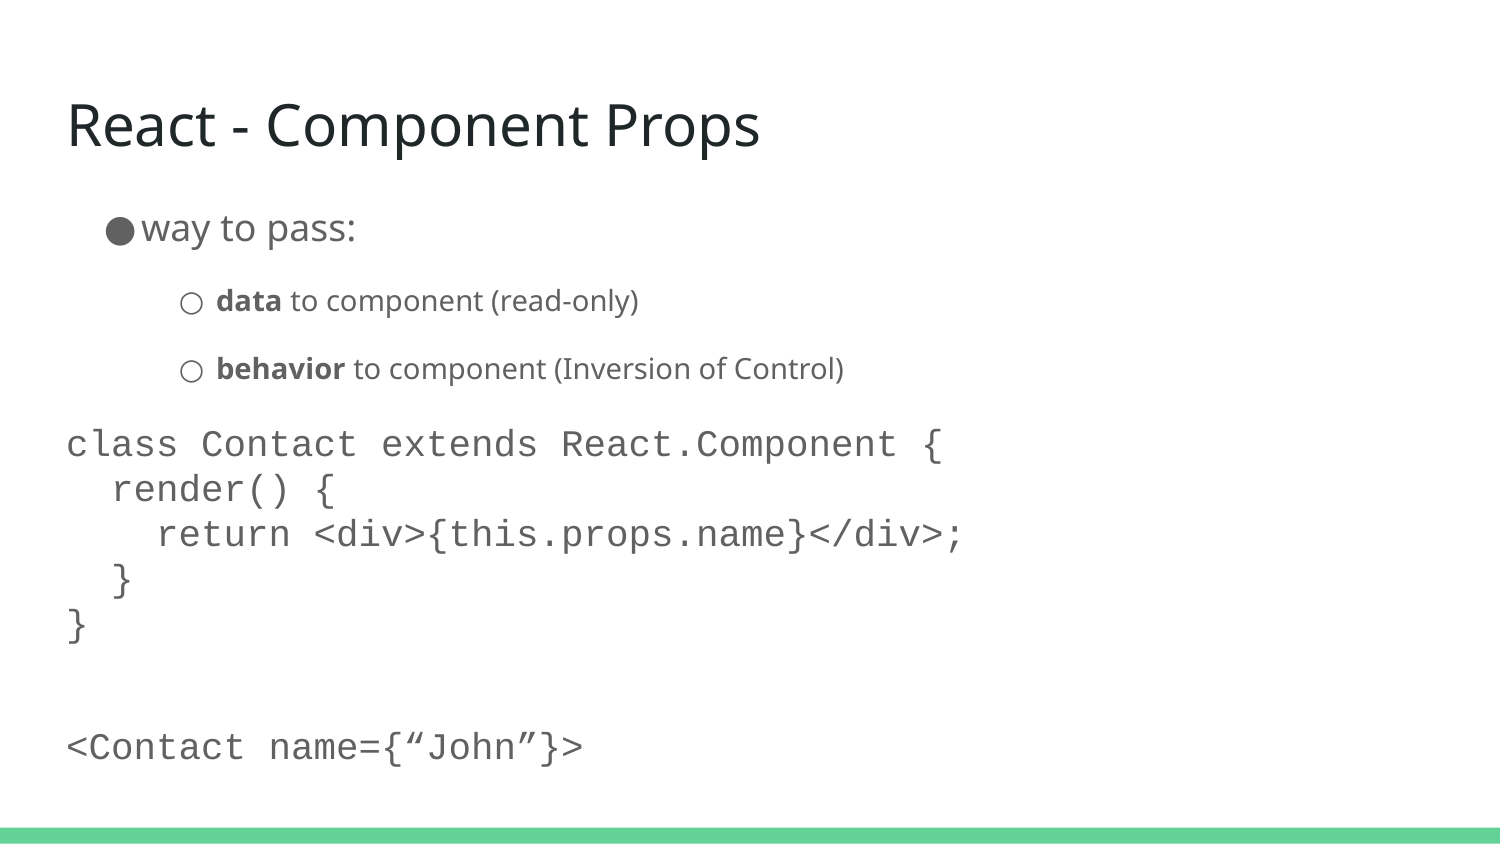

# React - Component Props
way to pass:
data to component (read-only)
behavior to component (Inversion of Control)
class Contact extends React.Component {
 render() {
 return <div>{this.props.name}</div>;
 }
}
<Contact name={“John”}>